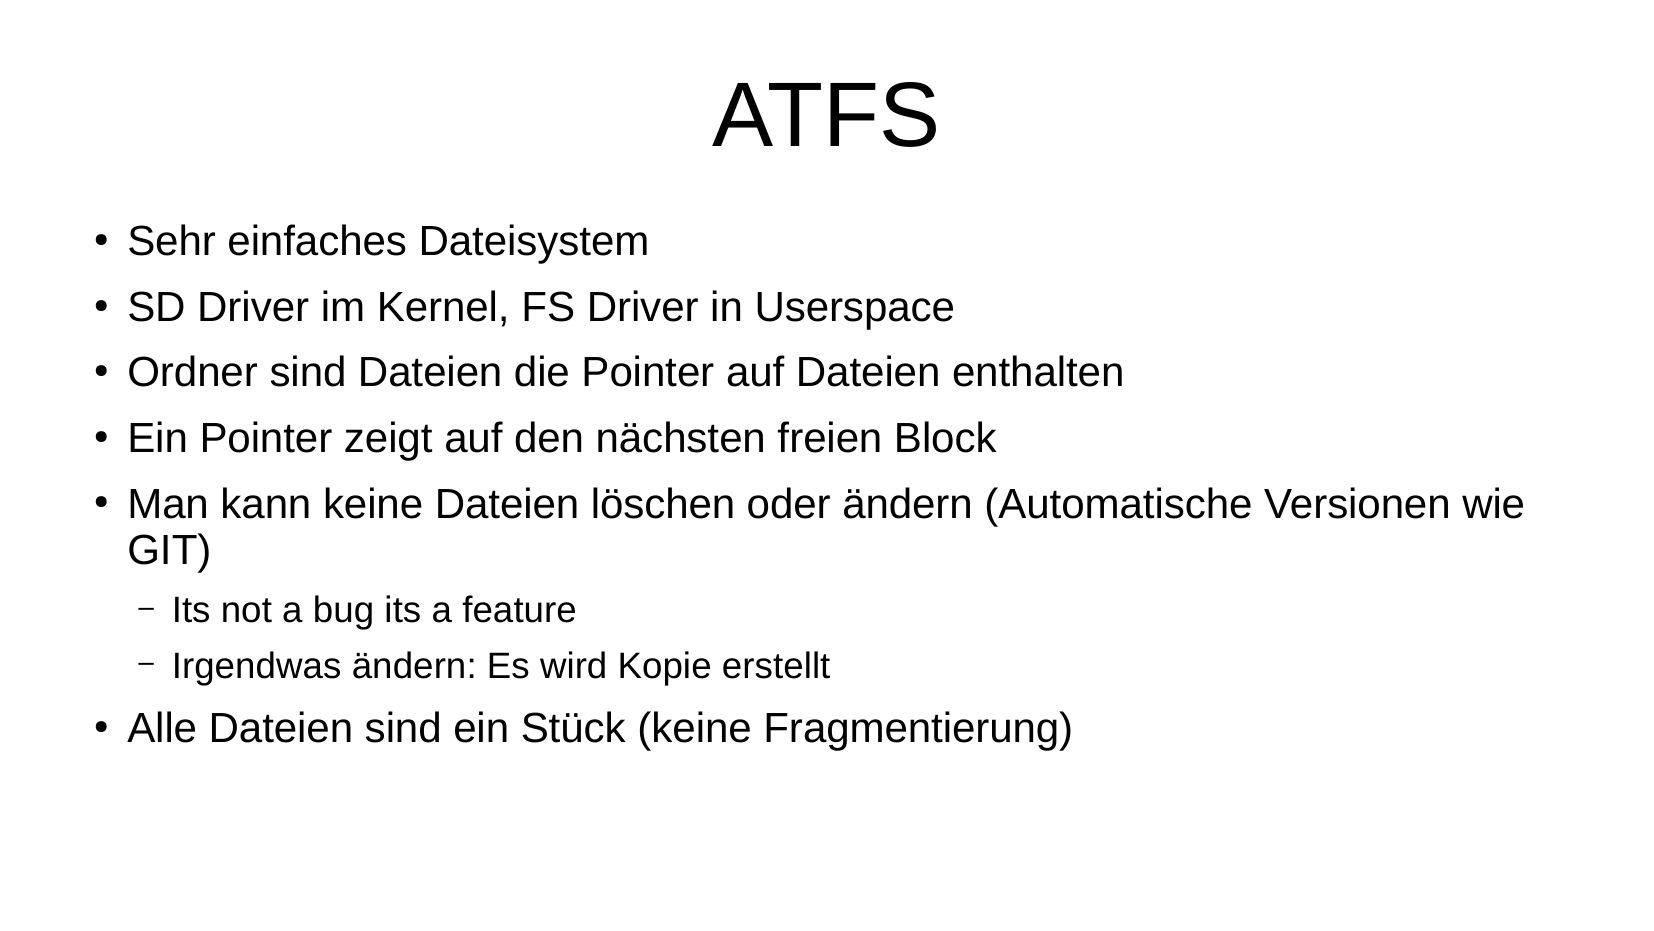

# ATFS
Sehr einfaches Dateisystem
SD Driver im Kernel, FS Driver in Userspace
Ordner sind Dateien die Pointer auf Dateien enthalten
Ein Pointer zeigt auf den nächsten freien Block
Man kann keine Dateien löschen oder ändern (Automatische Versionen wie GIT)
Its not a bug its a feature
Irgendwas ändern: Es wird Kopie erstellt
Alle Dateien sind ein Stück (keine Fragmentierung)